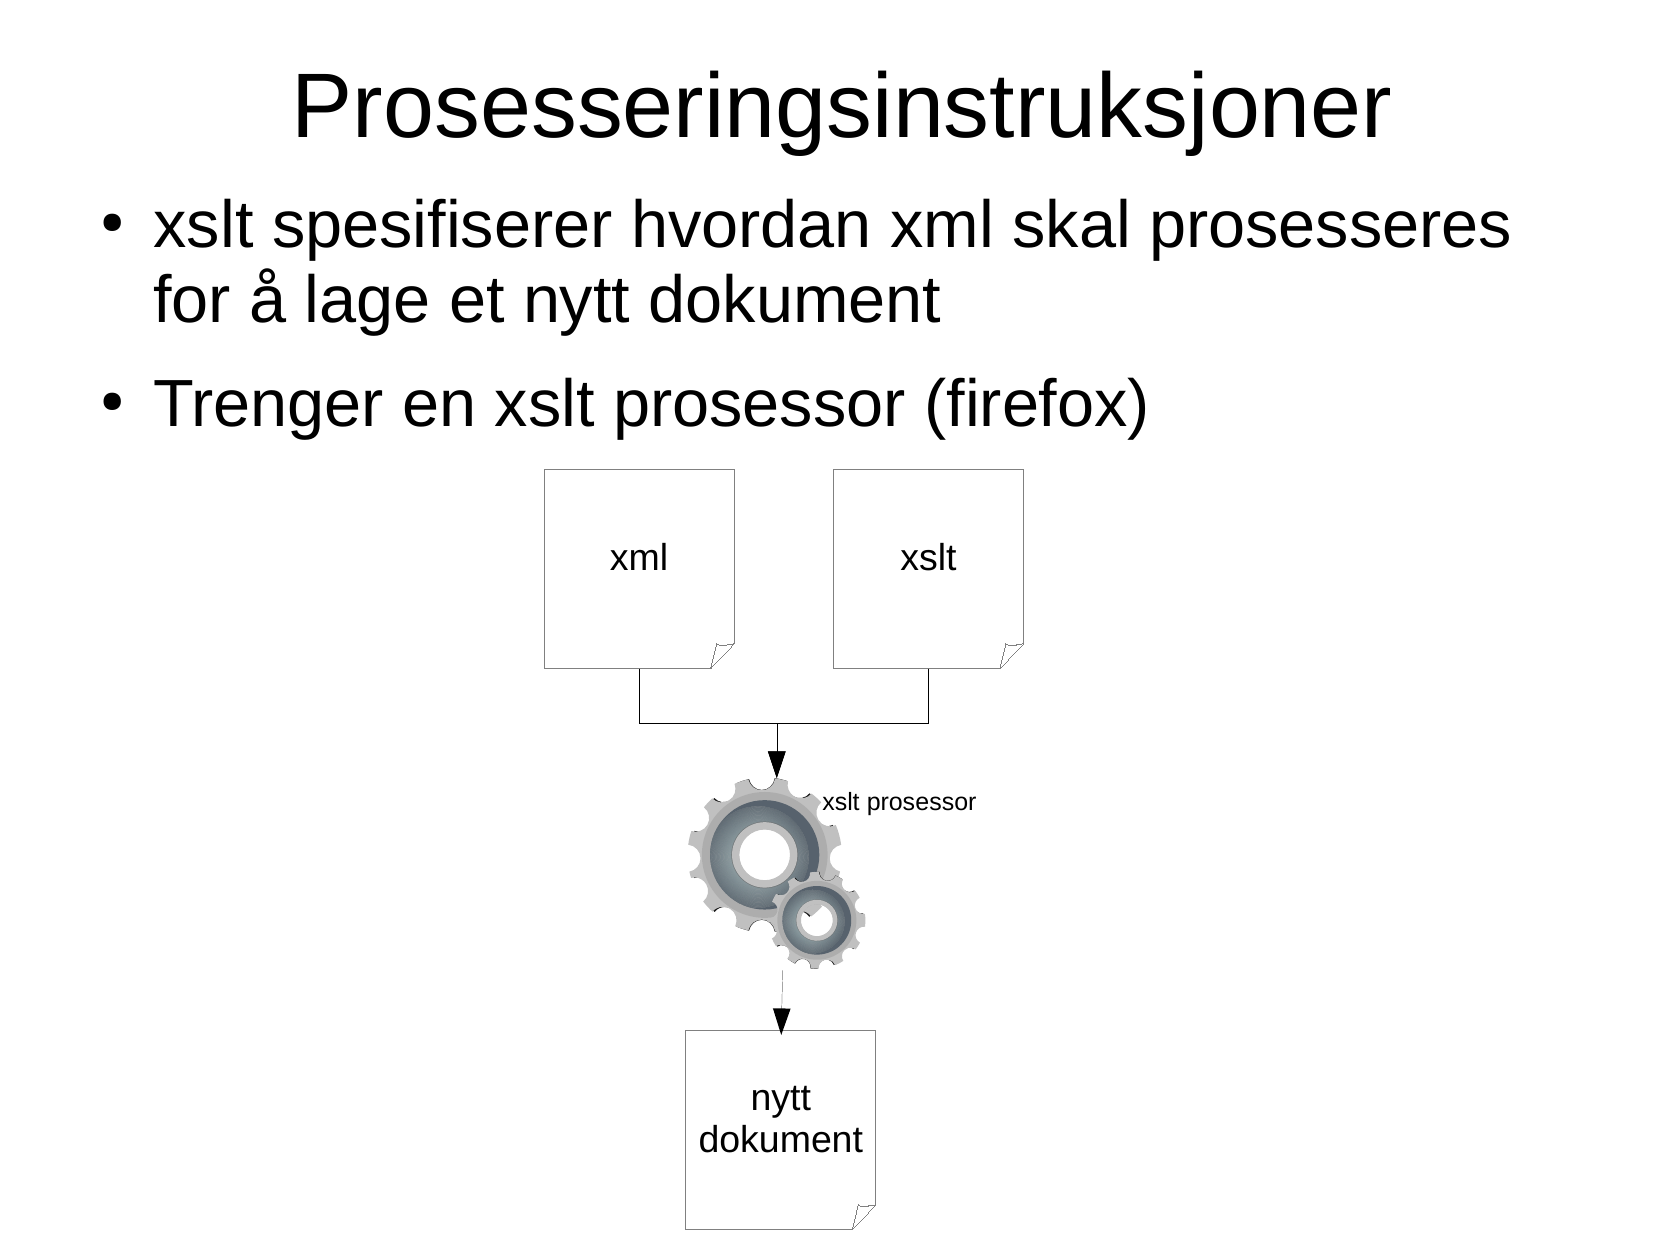

# Prosesseringsinstruksjoner
xslt spesifiserer hvordan xml skal prosesseres for å lage et nytt dokument
Trenger en xslt prosessor (firefox)
xml
xslt
xslt prosessor
nytt
dokument